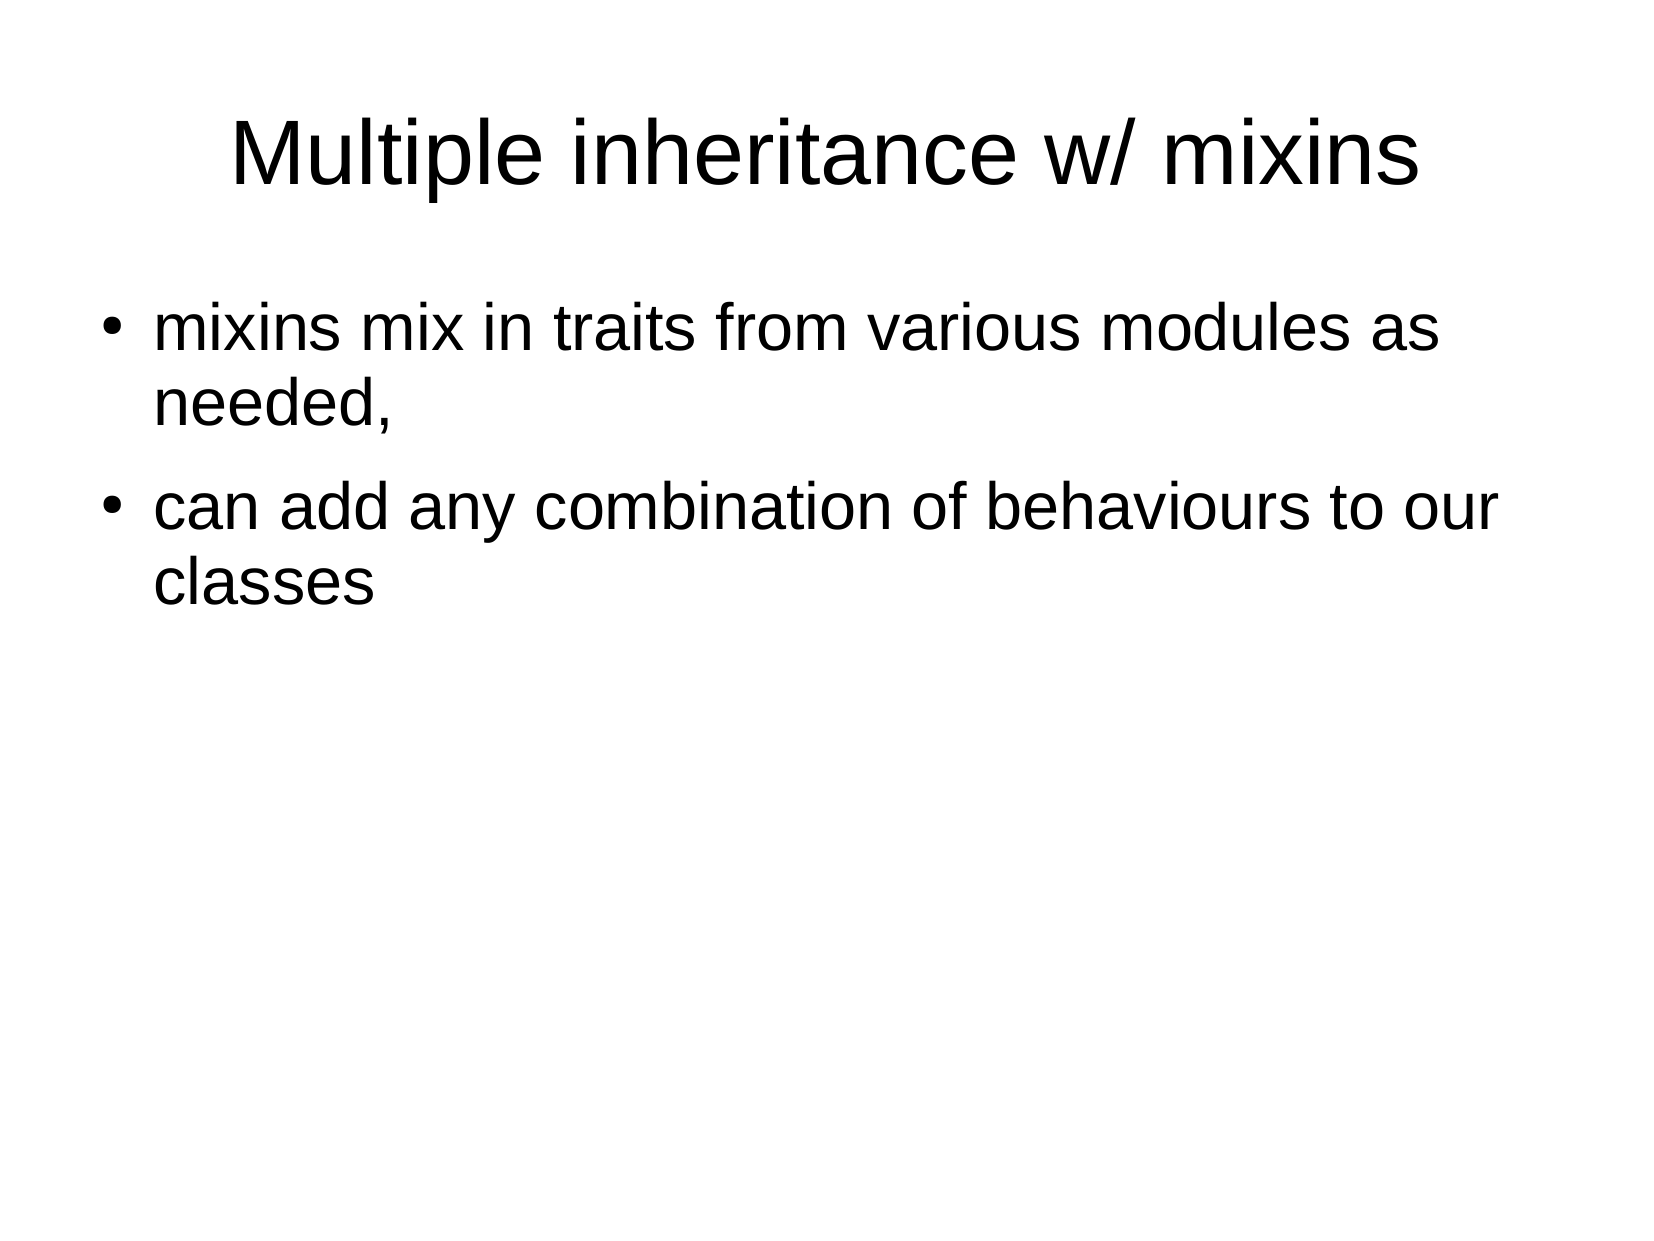

# Multiple inheritance w/ mixins
mixins mix in traits from various modules as needed,
can add any combination of behaviours to our classes